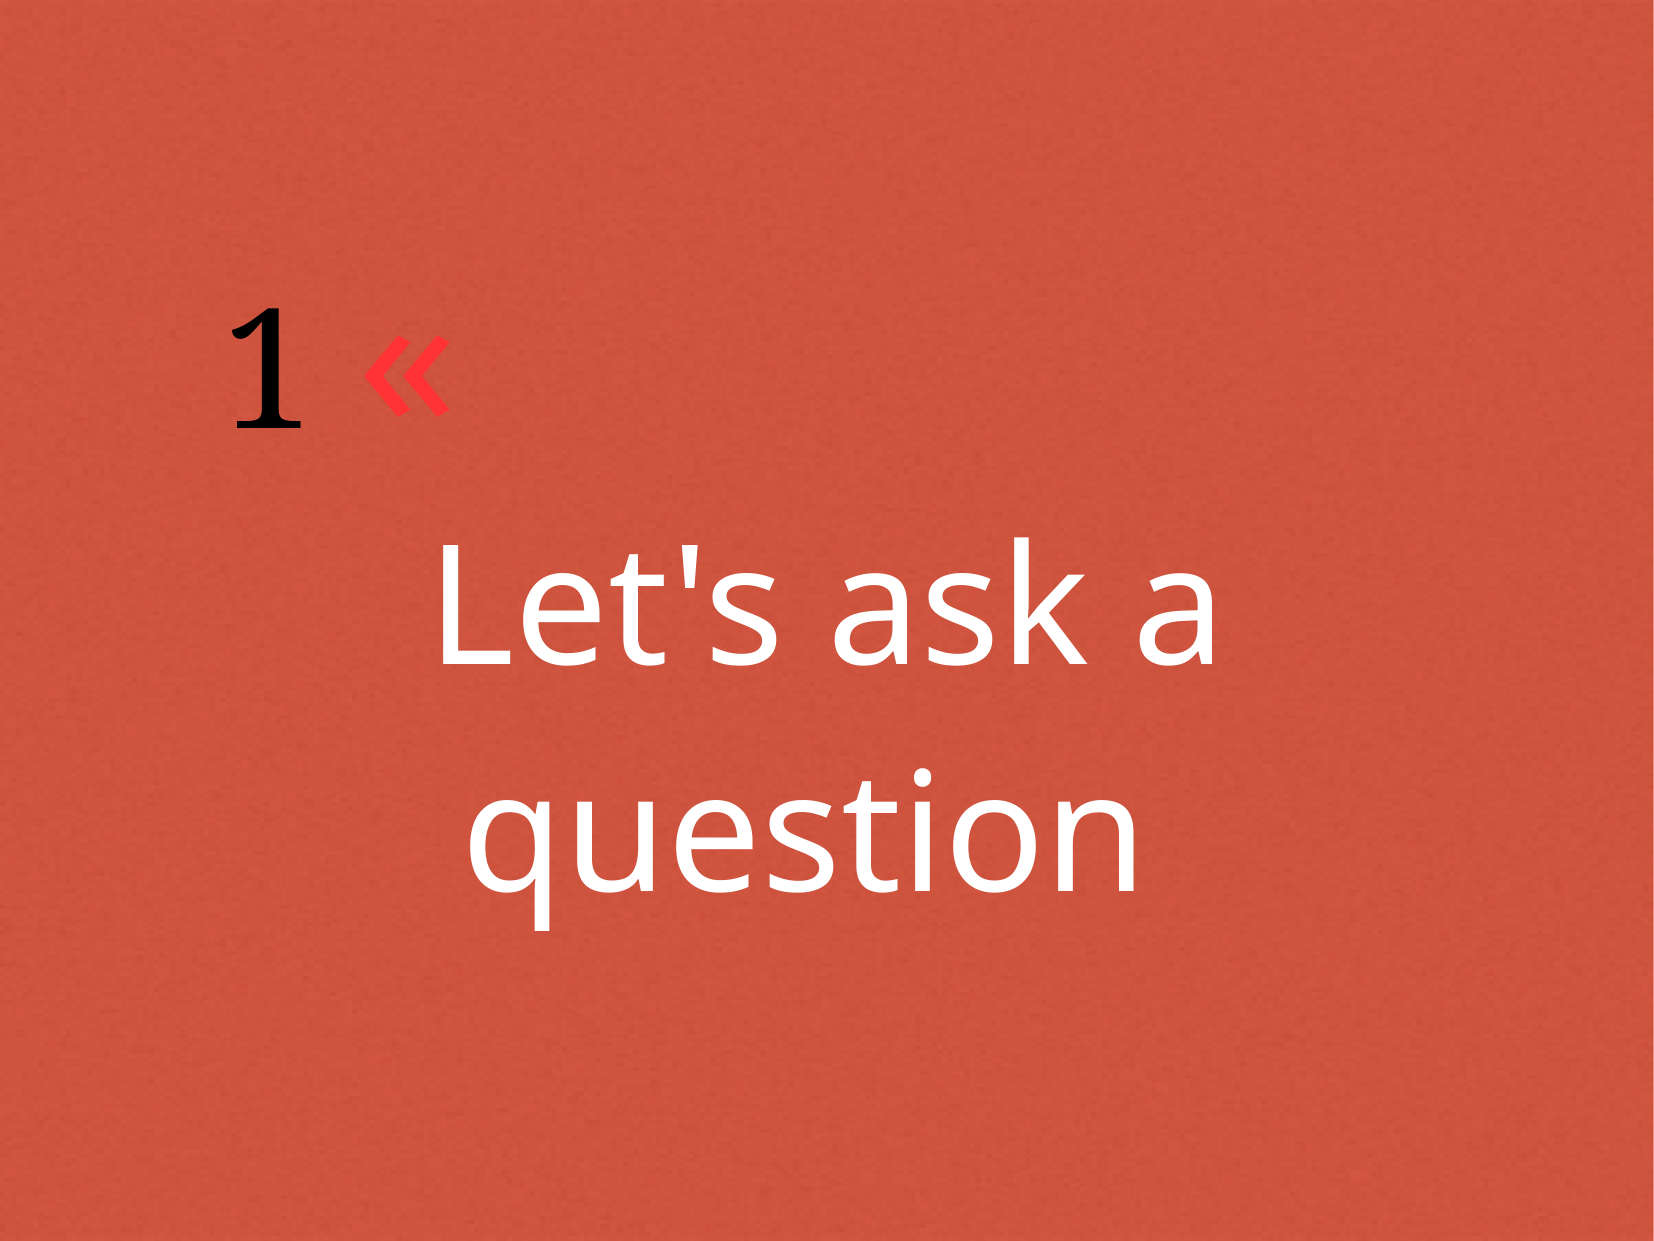

# 1 «
Let's ask a question